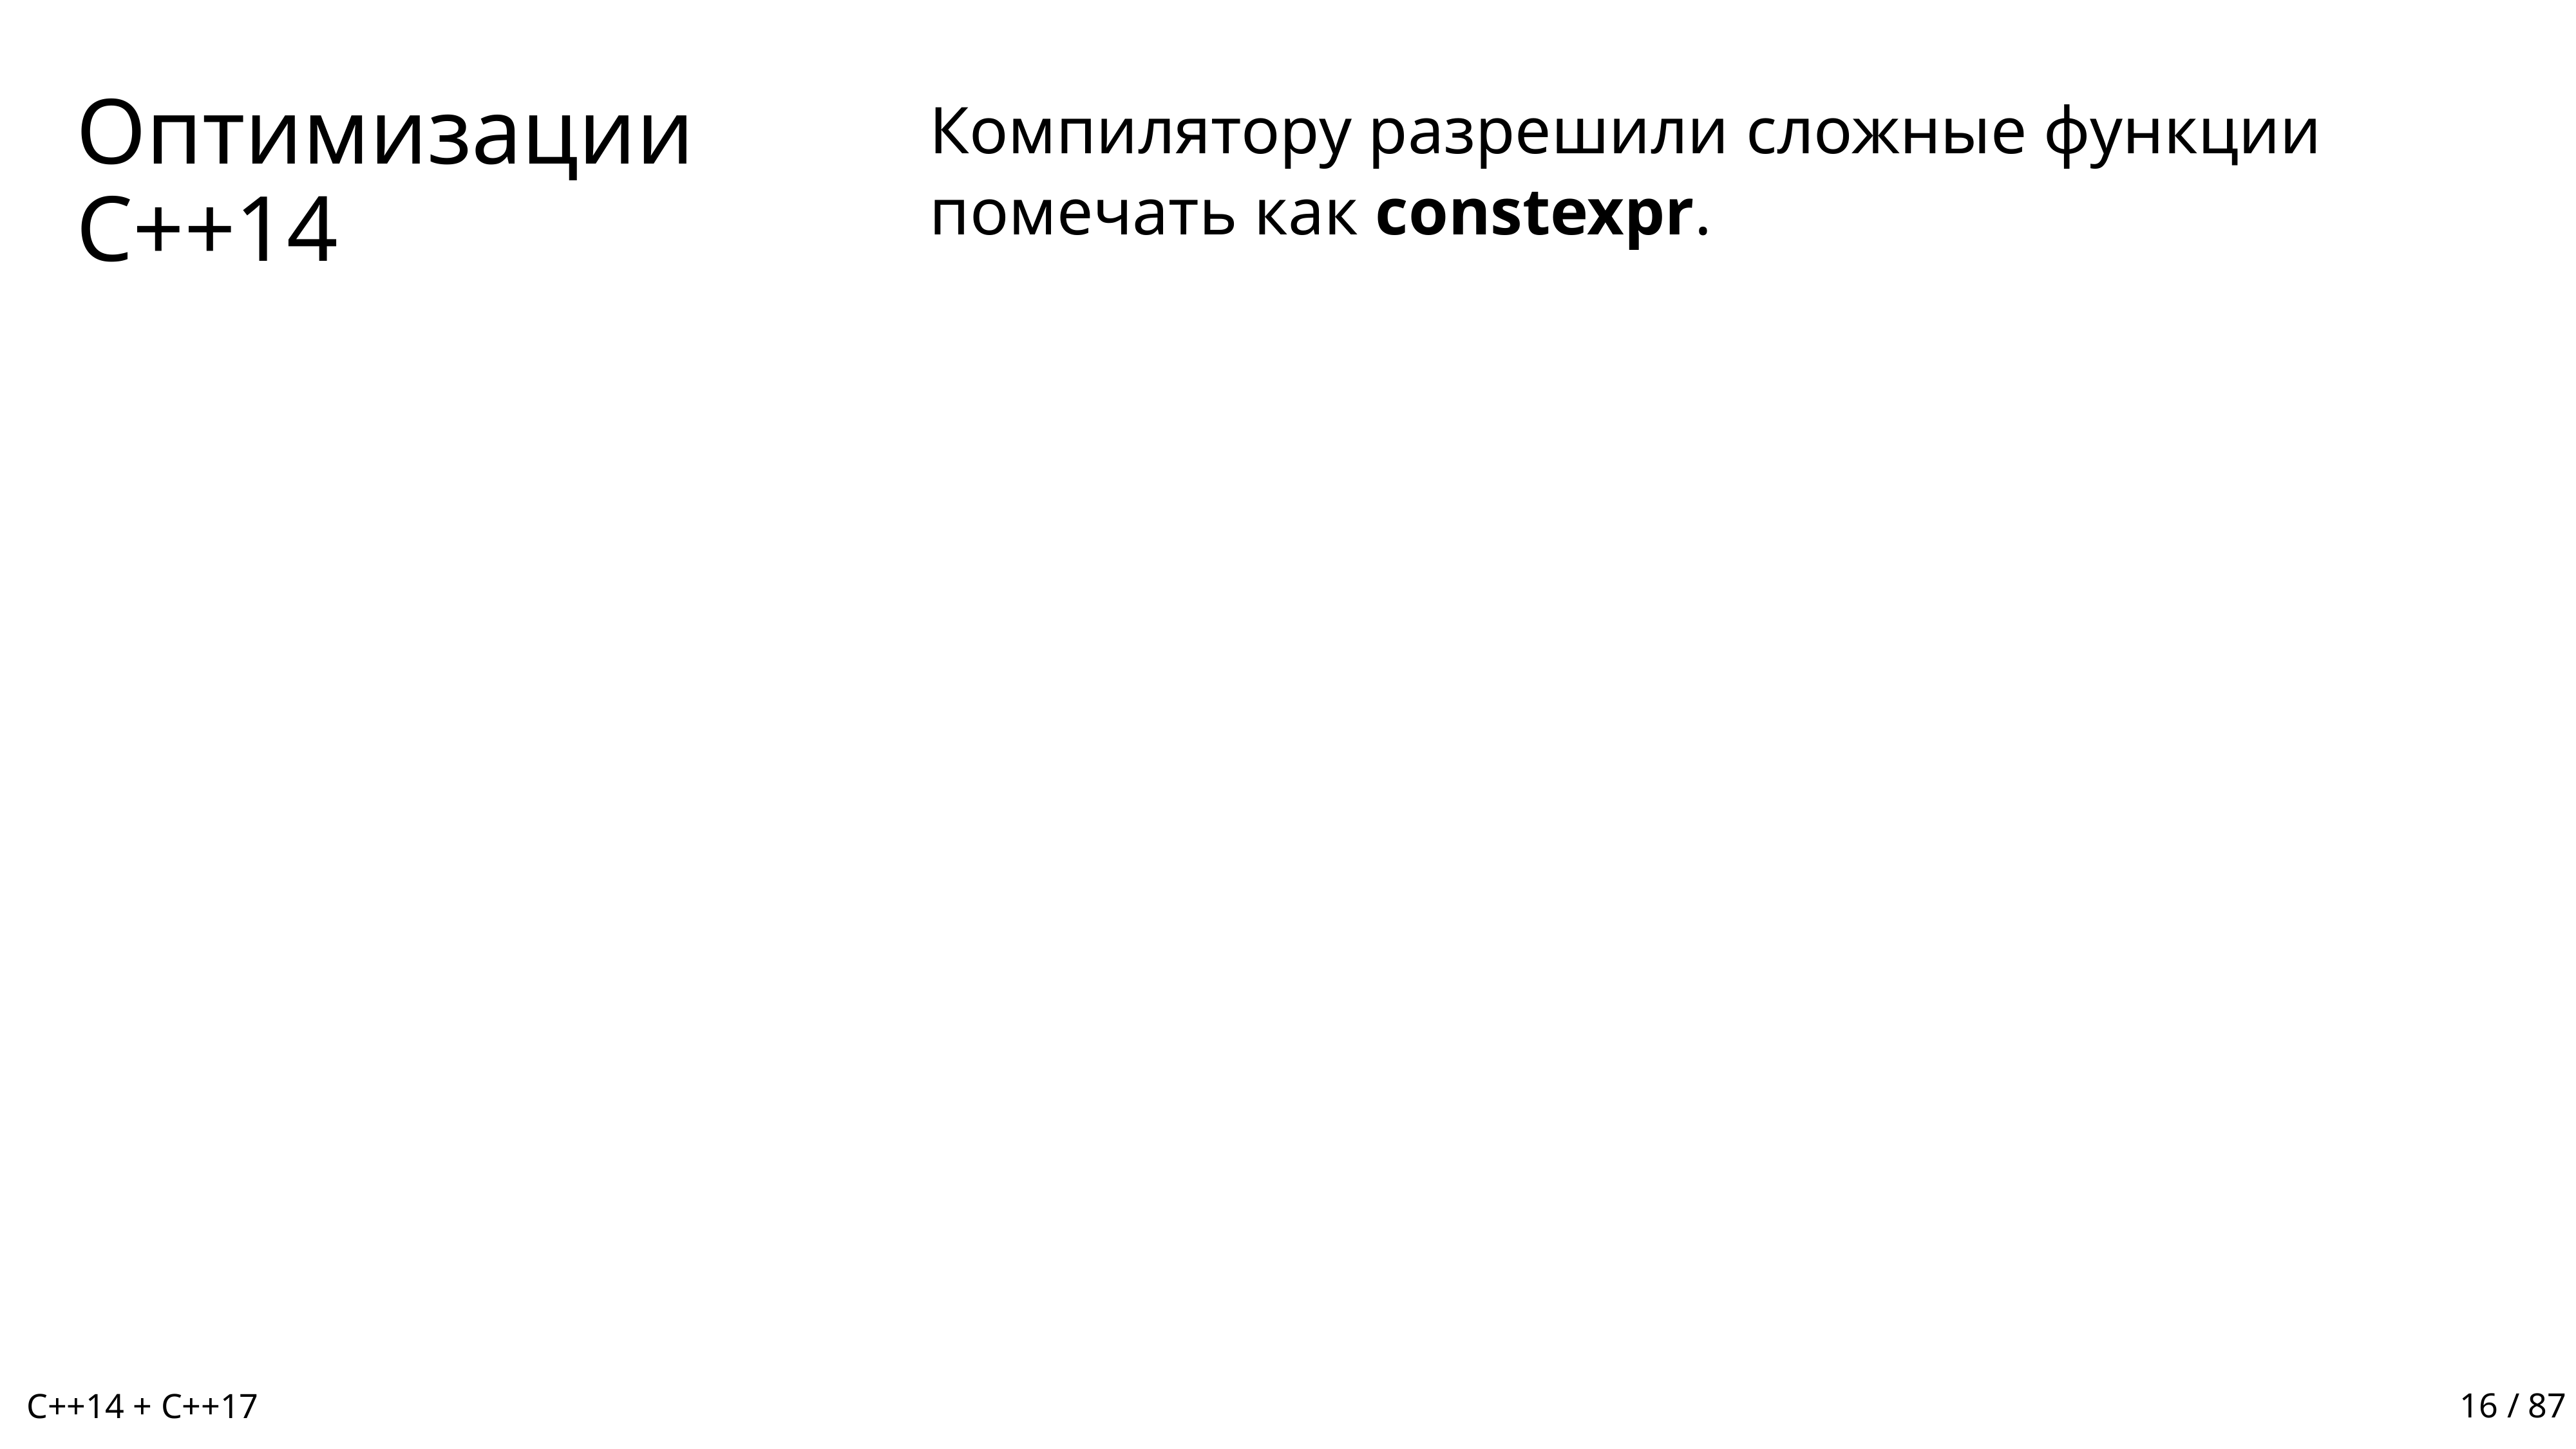

# Оптимизации C++14
Компилятору разрешили сложные функции помечать как constexpr.
C++14 + C++17